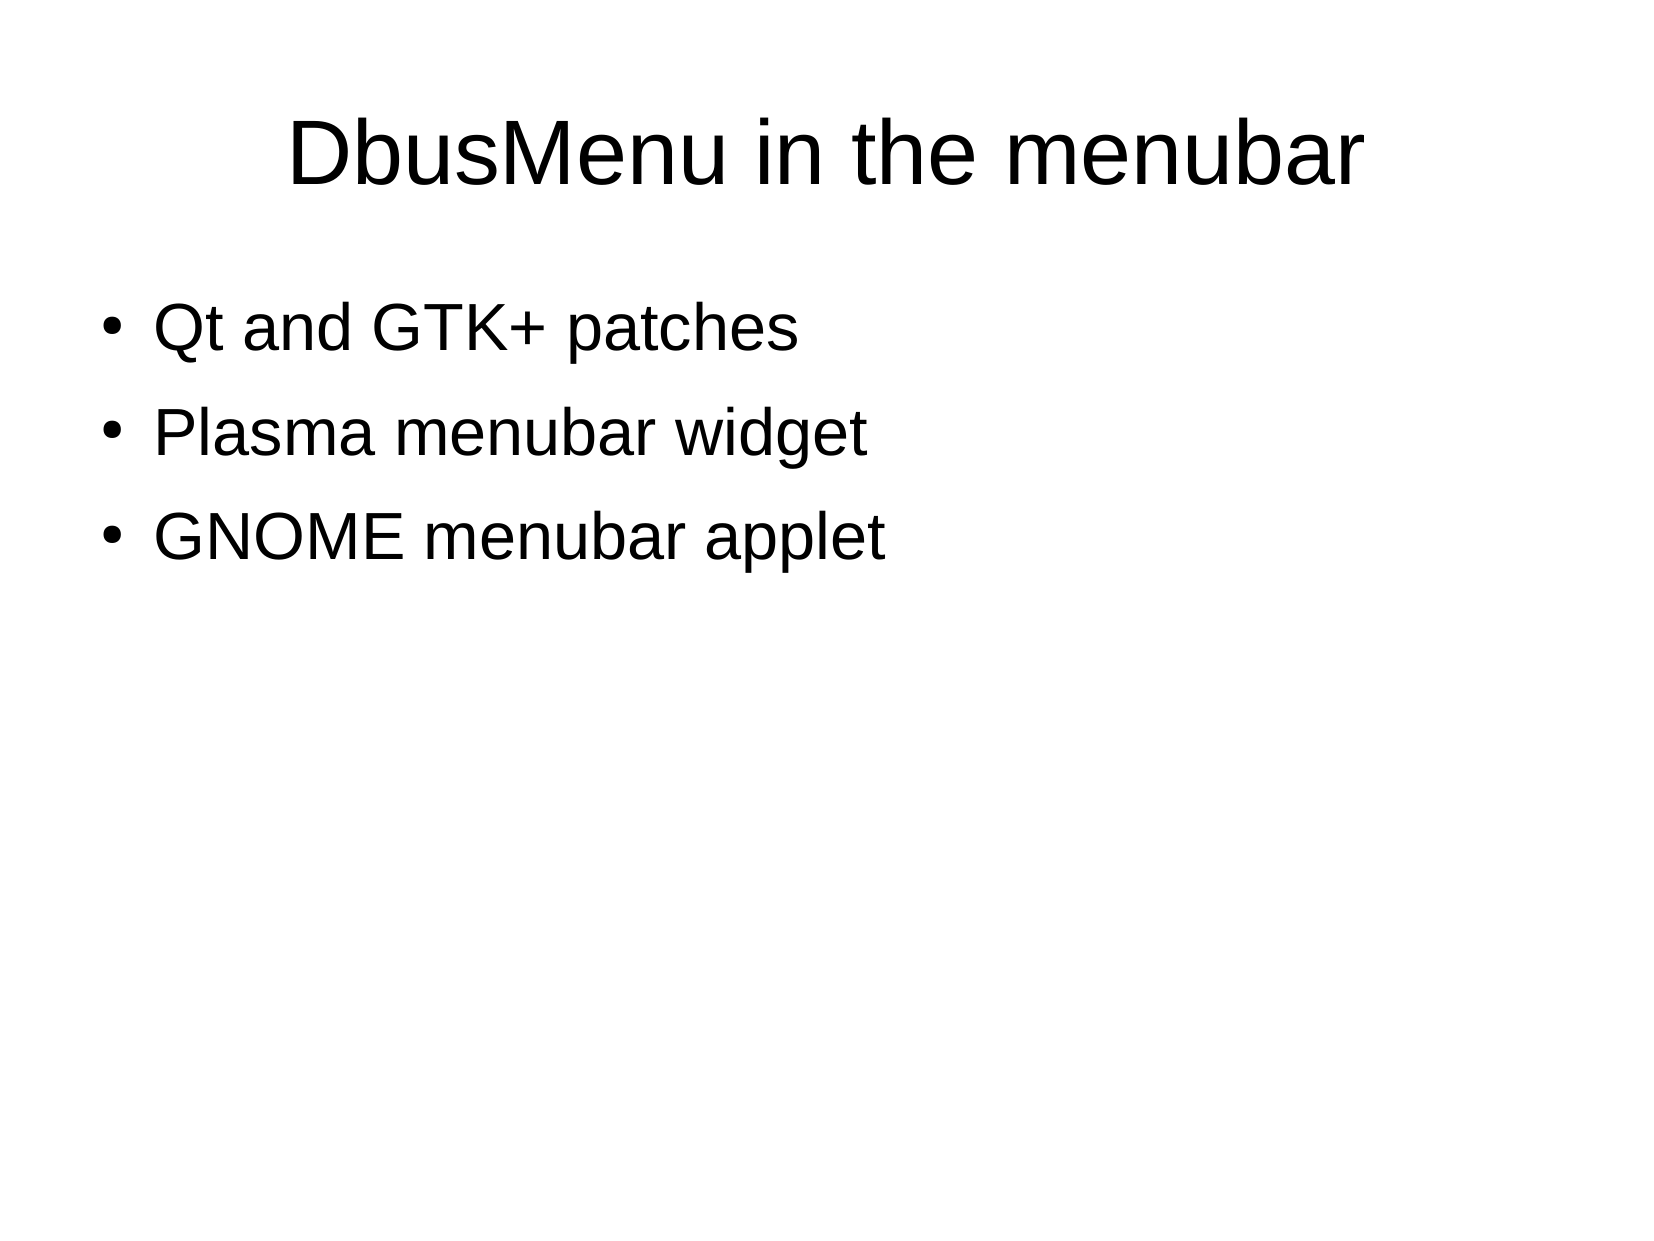

# DbusMenu in the menubar
Qt and GTK+ patches
Plasma menubar widget
GNOME menubar applet